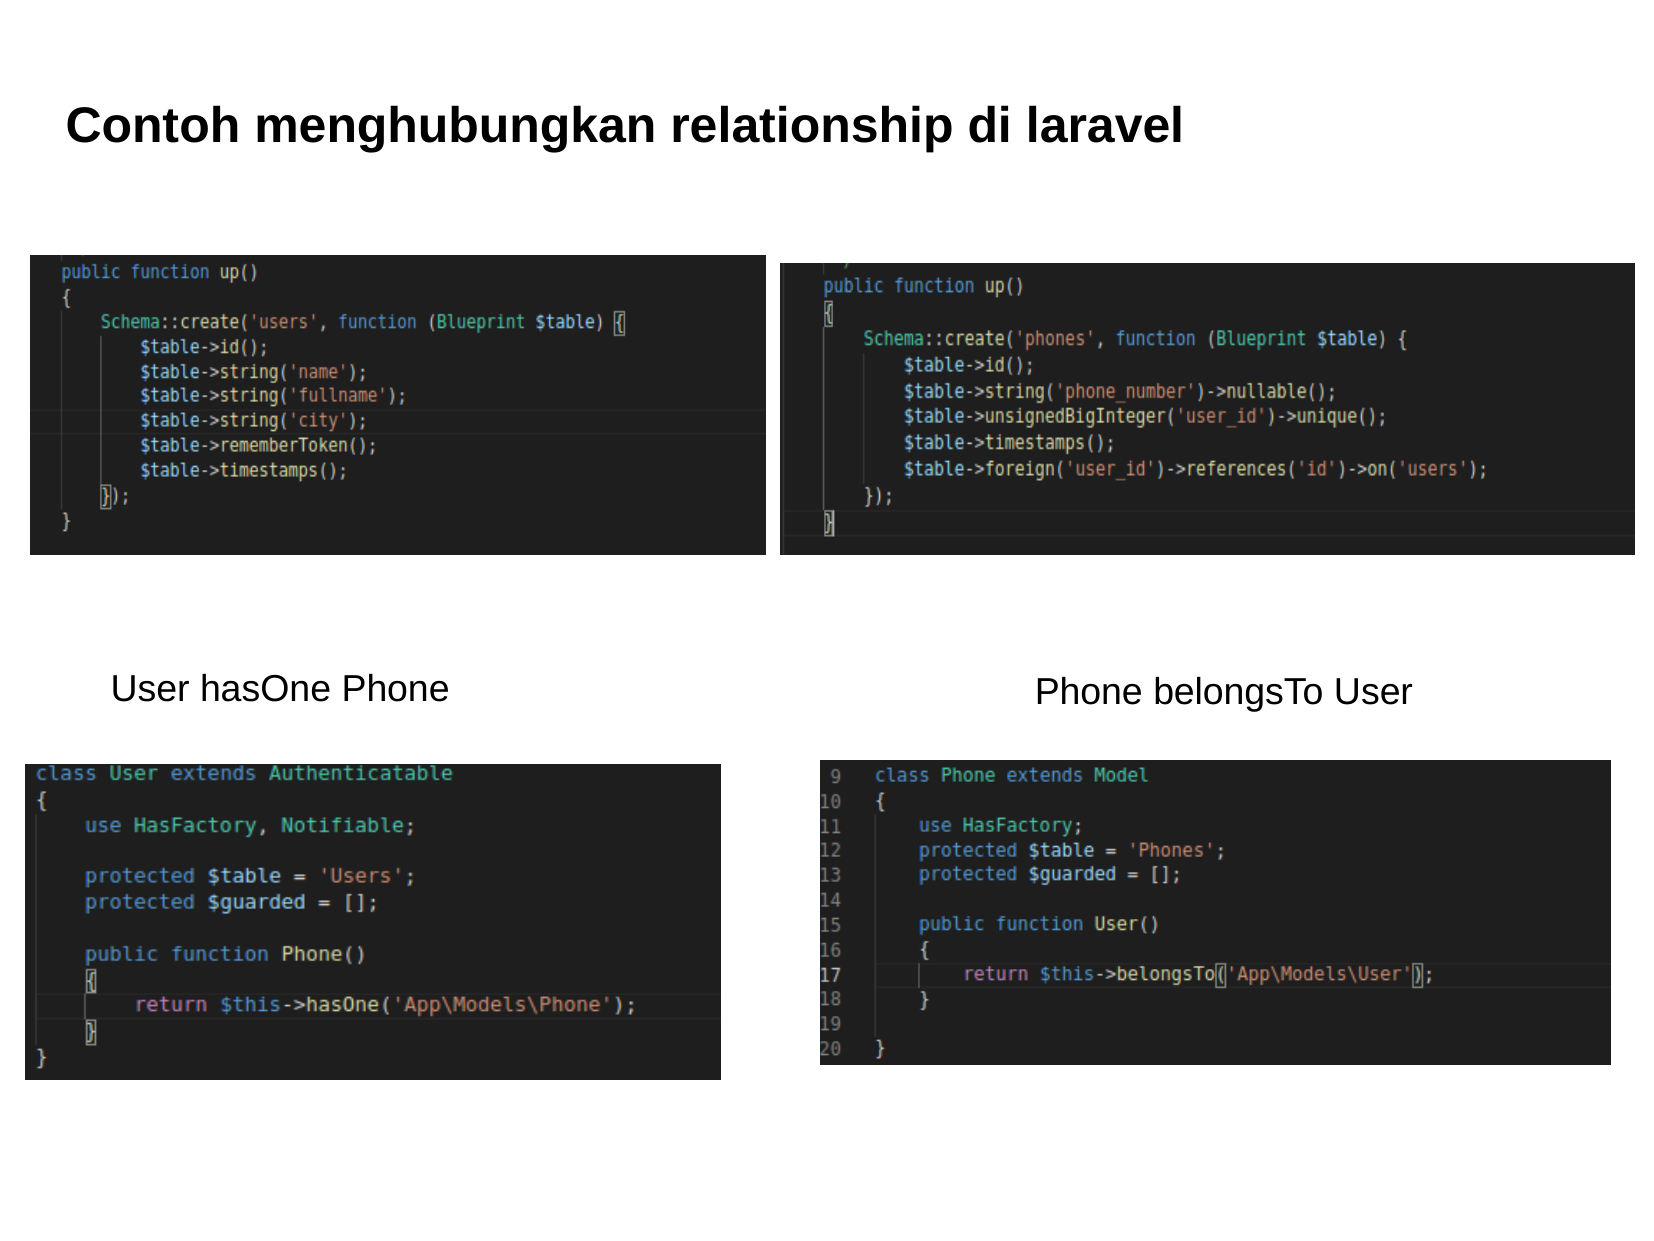

Contoh menghubungkan relationship di laravel
User hasOne Phone
Phone belongsTo User